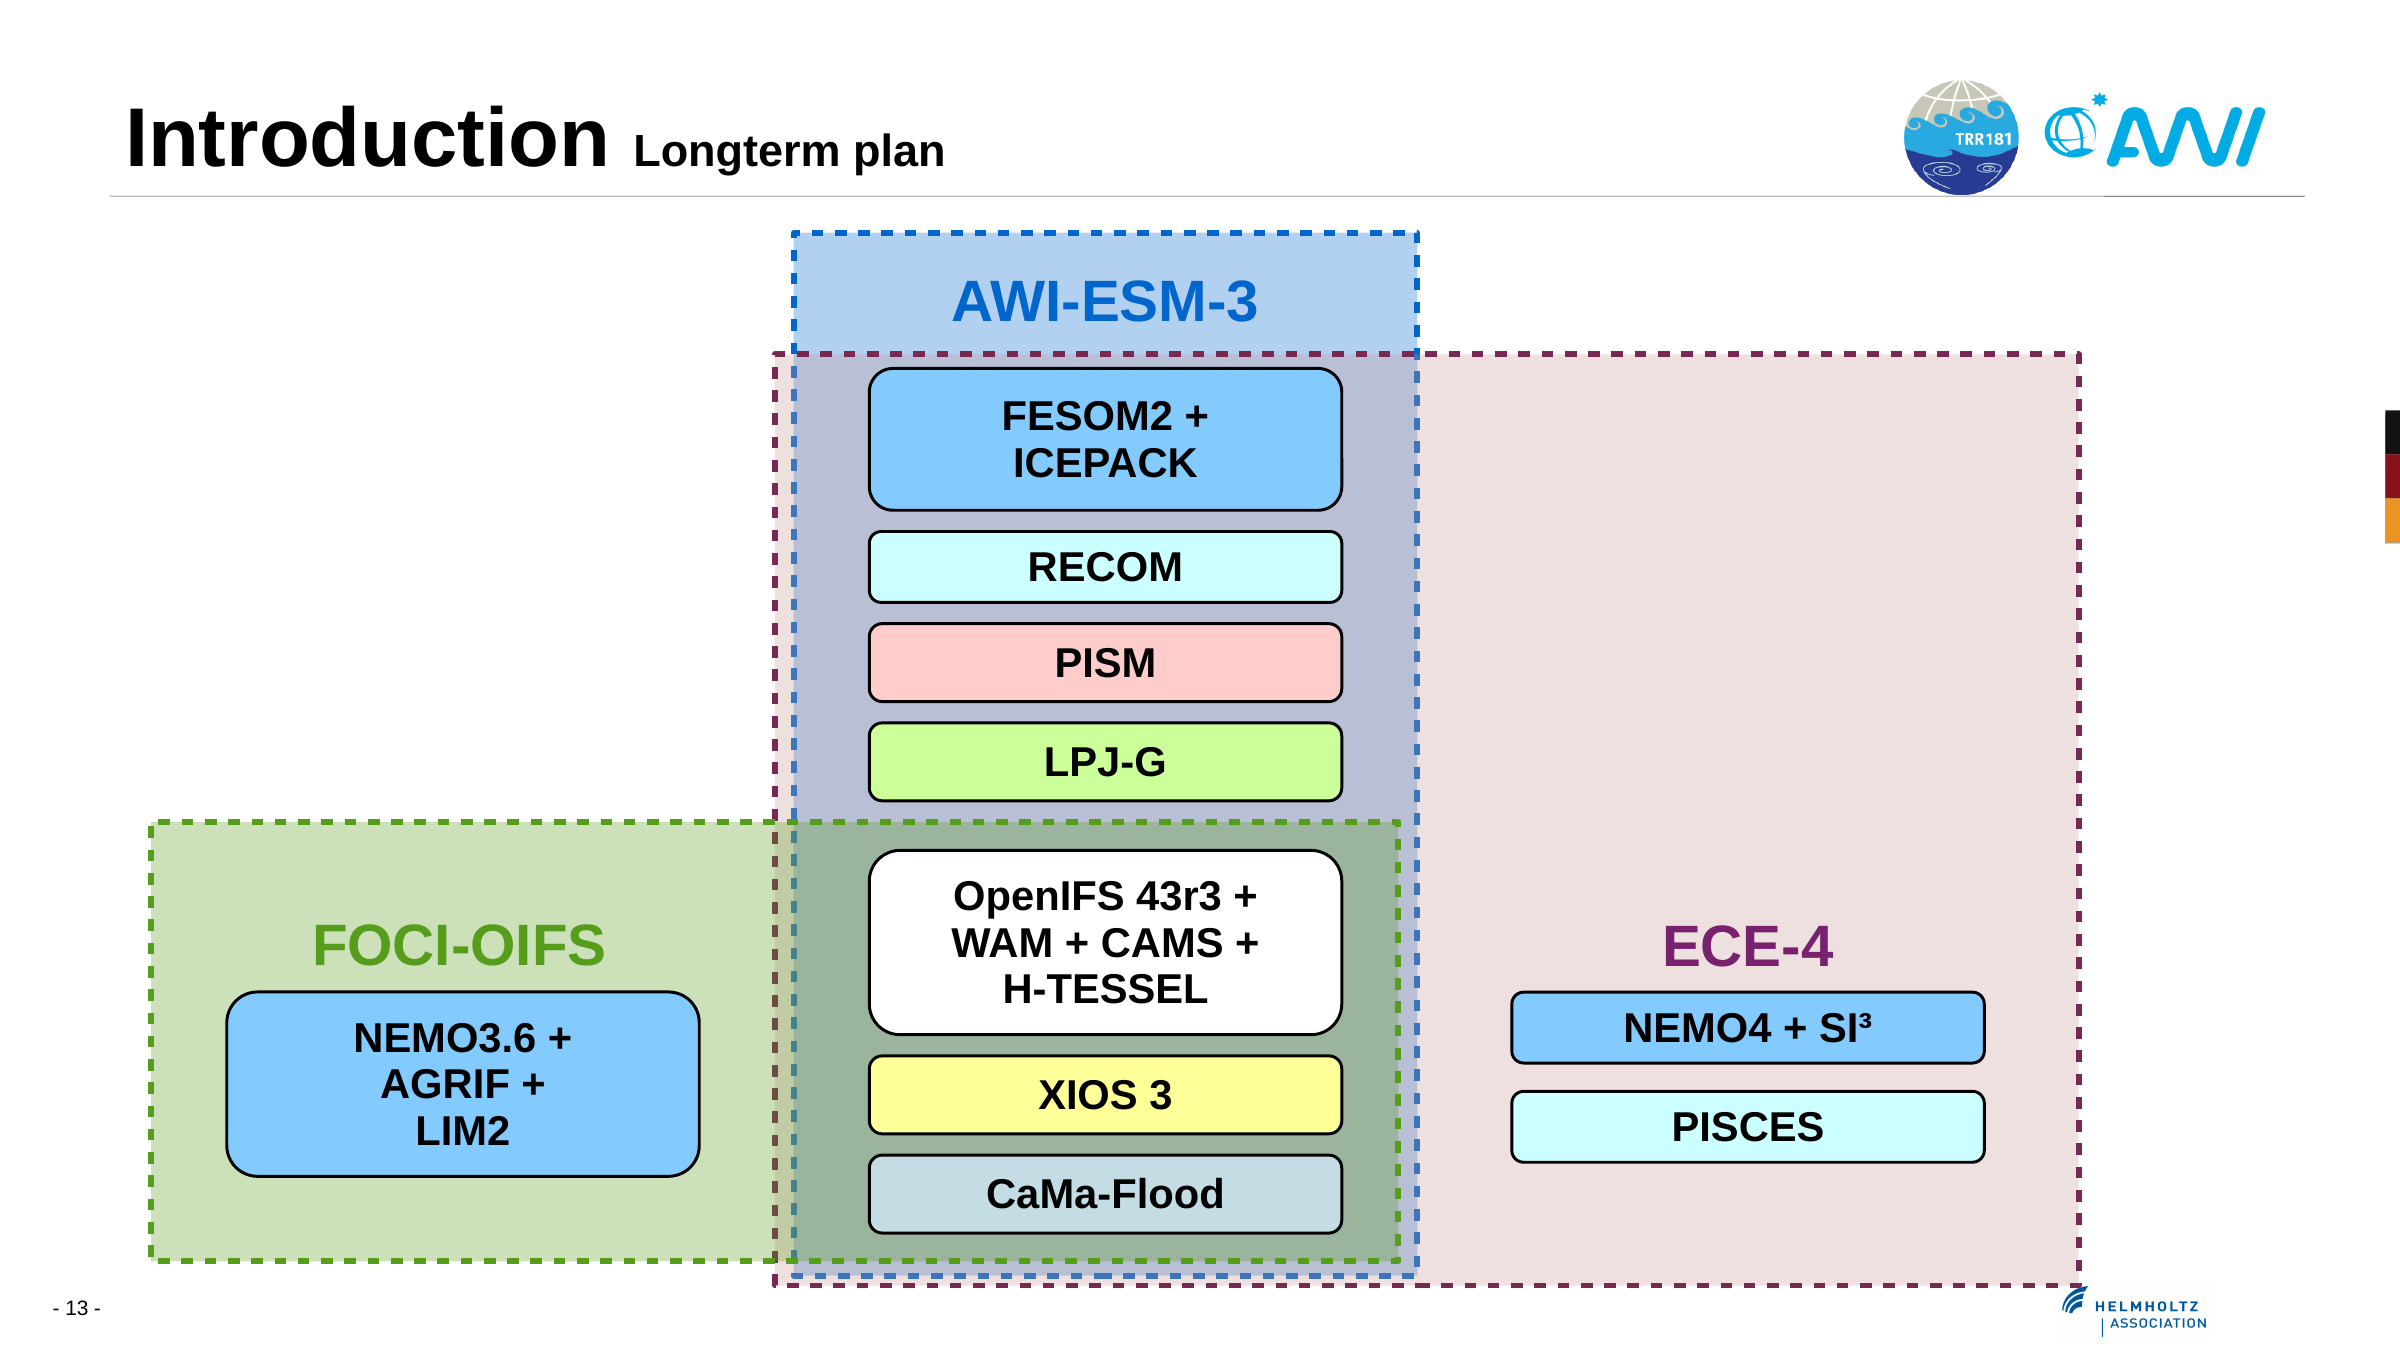

Introduction Longterm plan
AWI-ESM-3
FESOM2 +
ICEPACK
RECOM
PISM
LPJ-G
OpenIFS 43r3 +
WAM + CAMS +
H-TESSEL
FOCI-OIFS
ECE-4
NEMO3.6 +
AGRIF +
LIM2
NEMO4 + SI³
XIOS 3
PISCES
CaMa-Flood